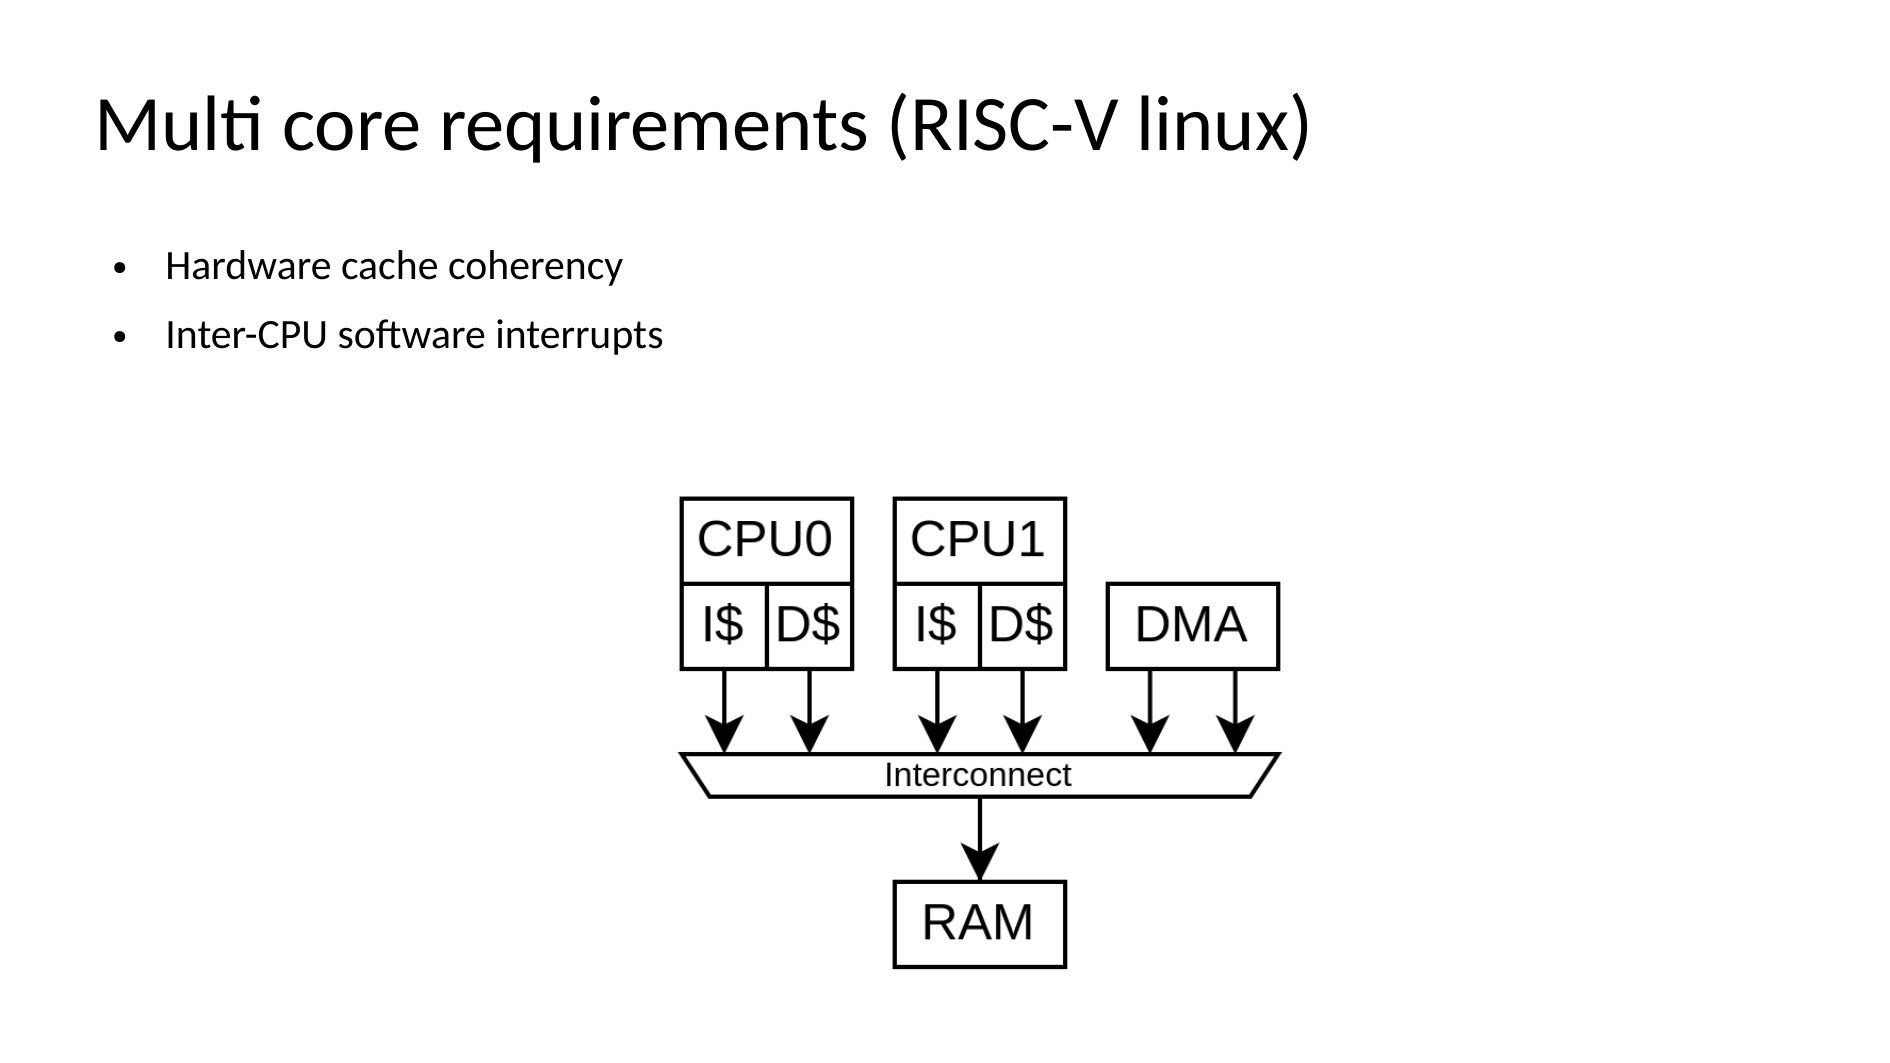

# Multi core requirements (RISC-V linux)
Hardware cache coherency
Inter-CPU software interrupts